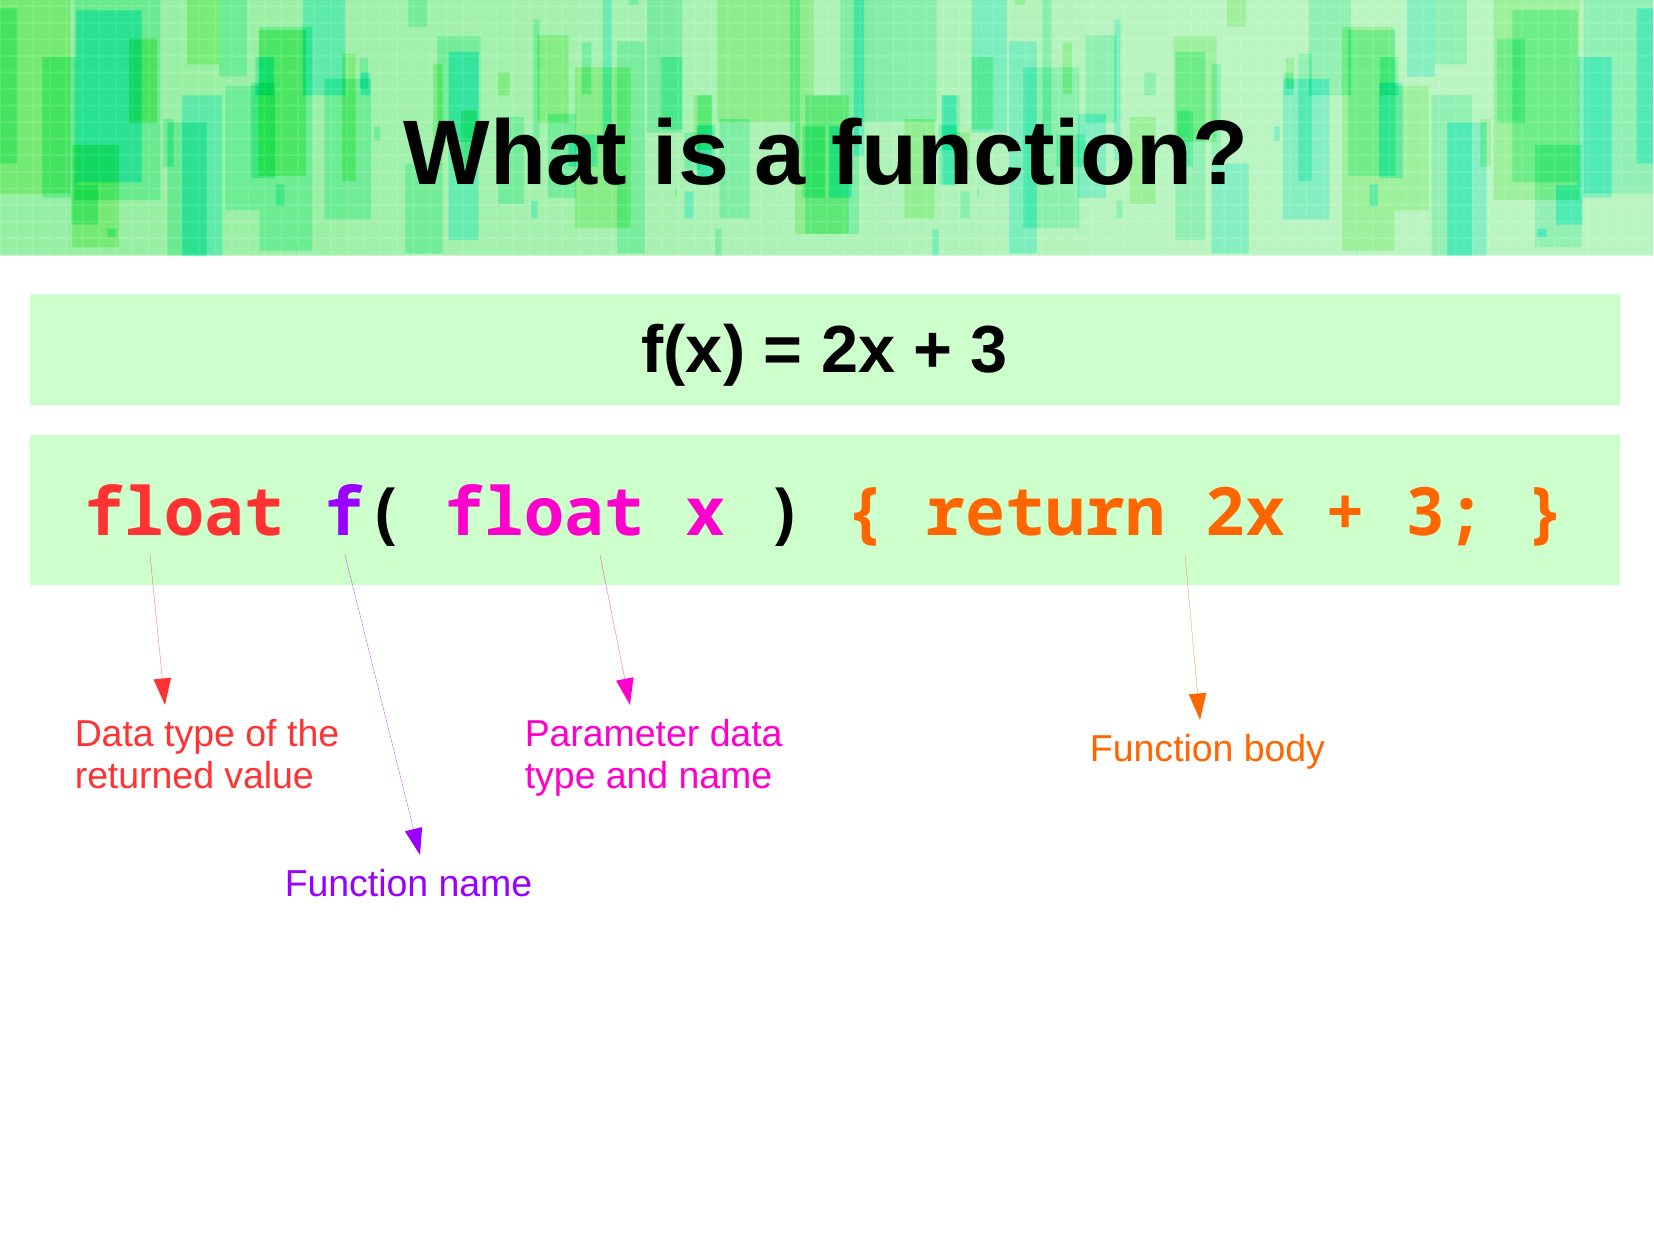

# What is a function?
f(x) = 2x + 3
f(x) = 2x + 3
float f( float x ) { return 2x + 3; }
Data type of the returned value
Parameter data type and name
Function body
Function name